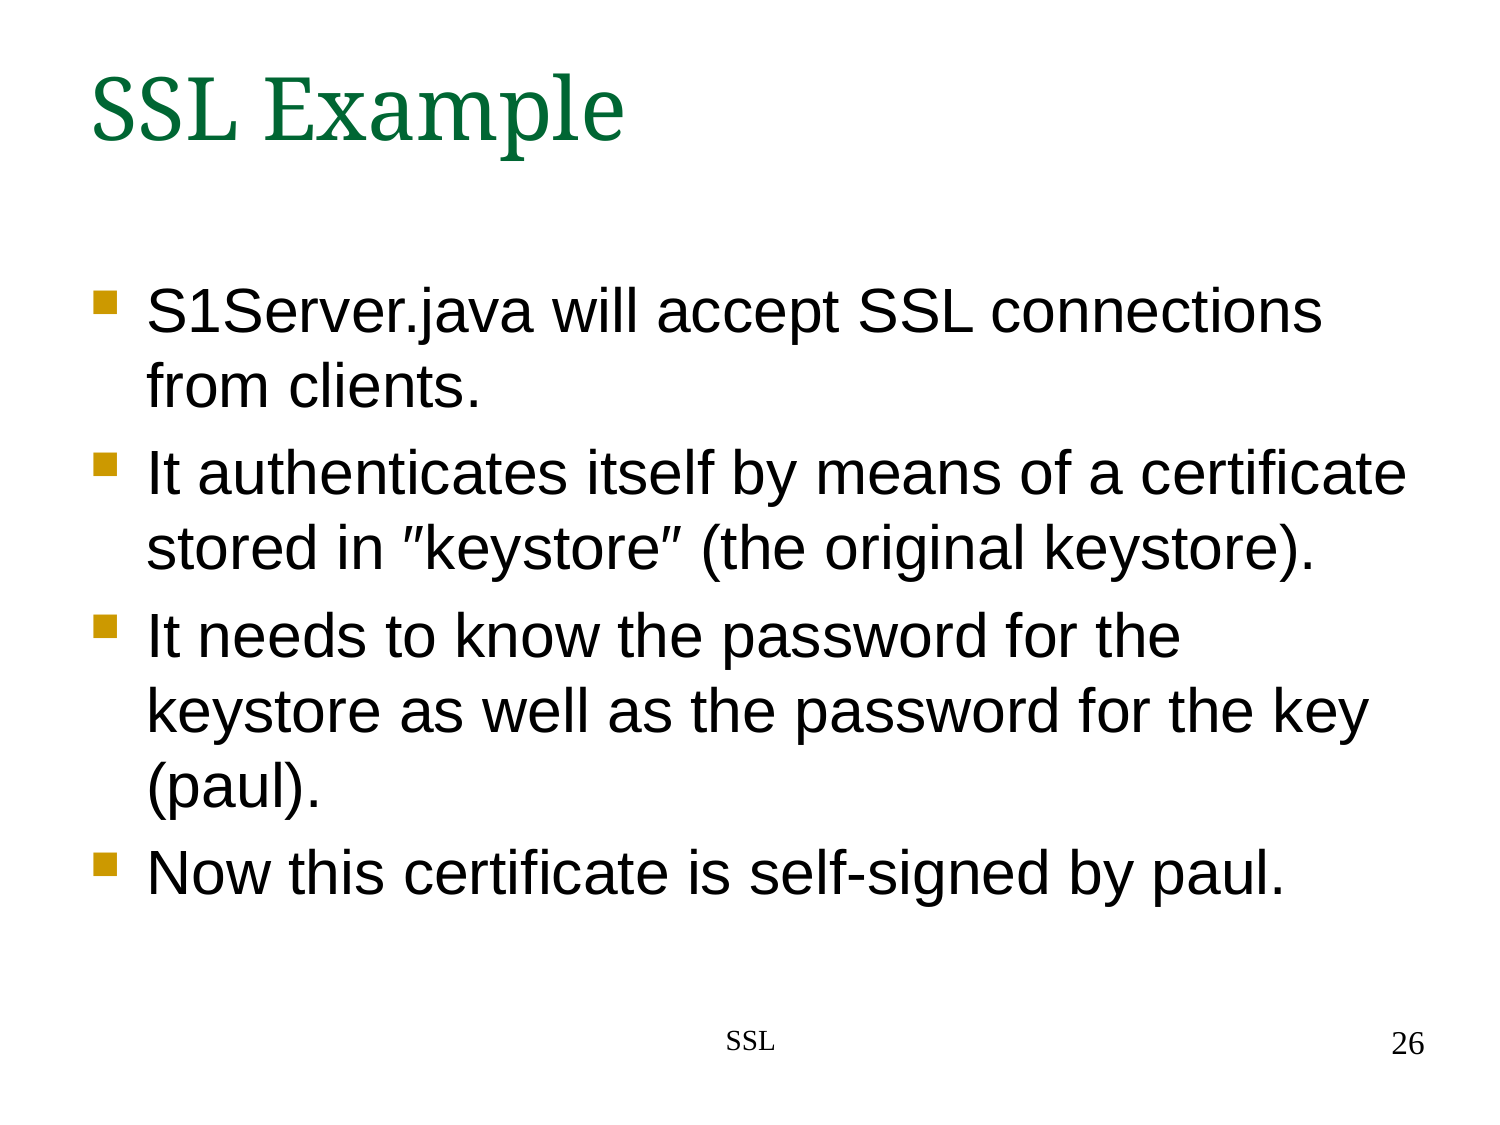

# SSL Example
S1Server.java will accept SSL connections from clients.
It authenticates itself by means of a certificate stored in ″keystore″ (the original keystore).
It needs to know the password for the keystore as well as the password for the key (paul).
Now this certificate is self-signed by paul.
SSL
26